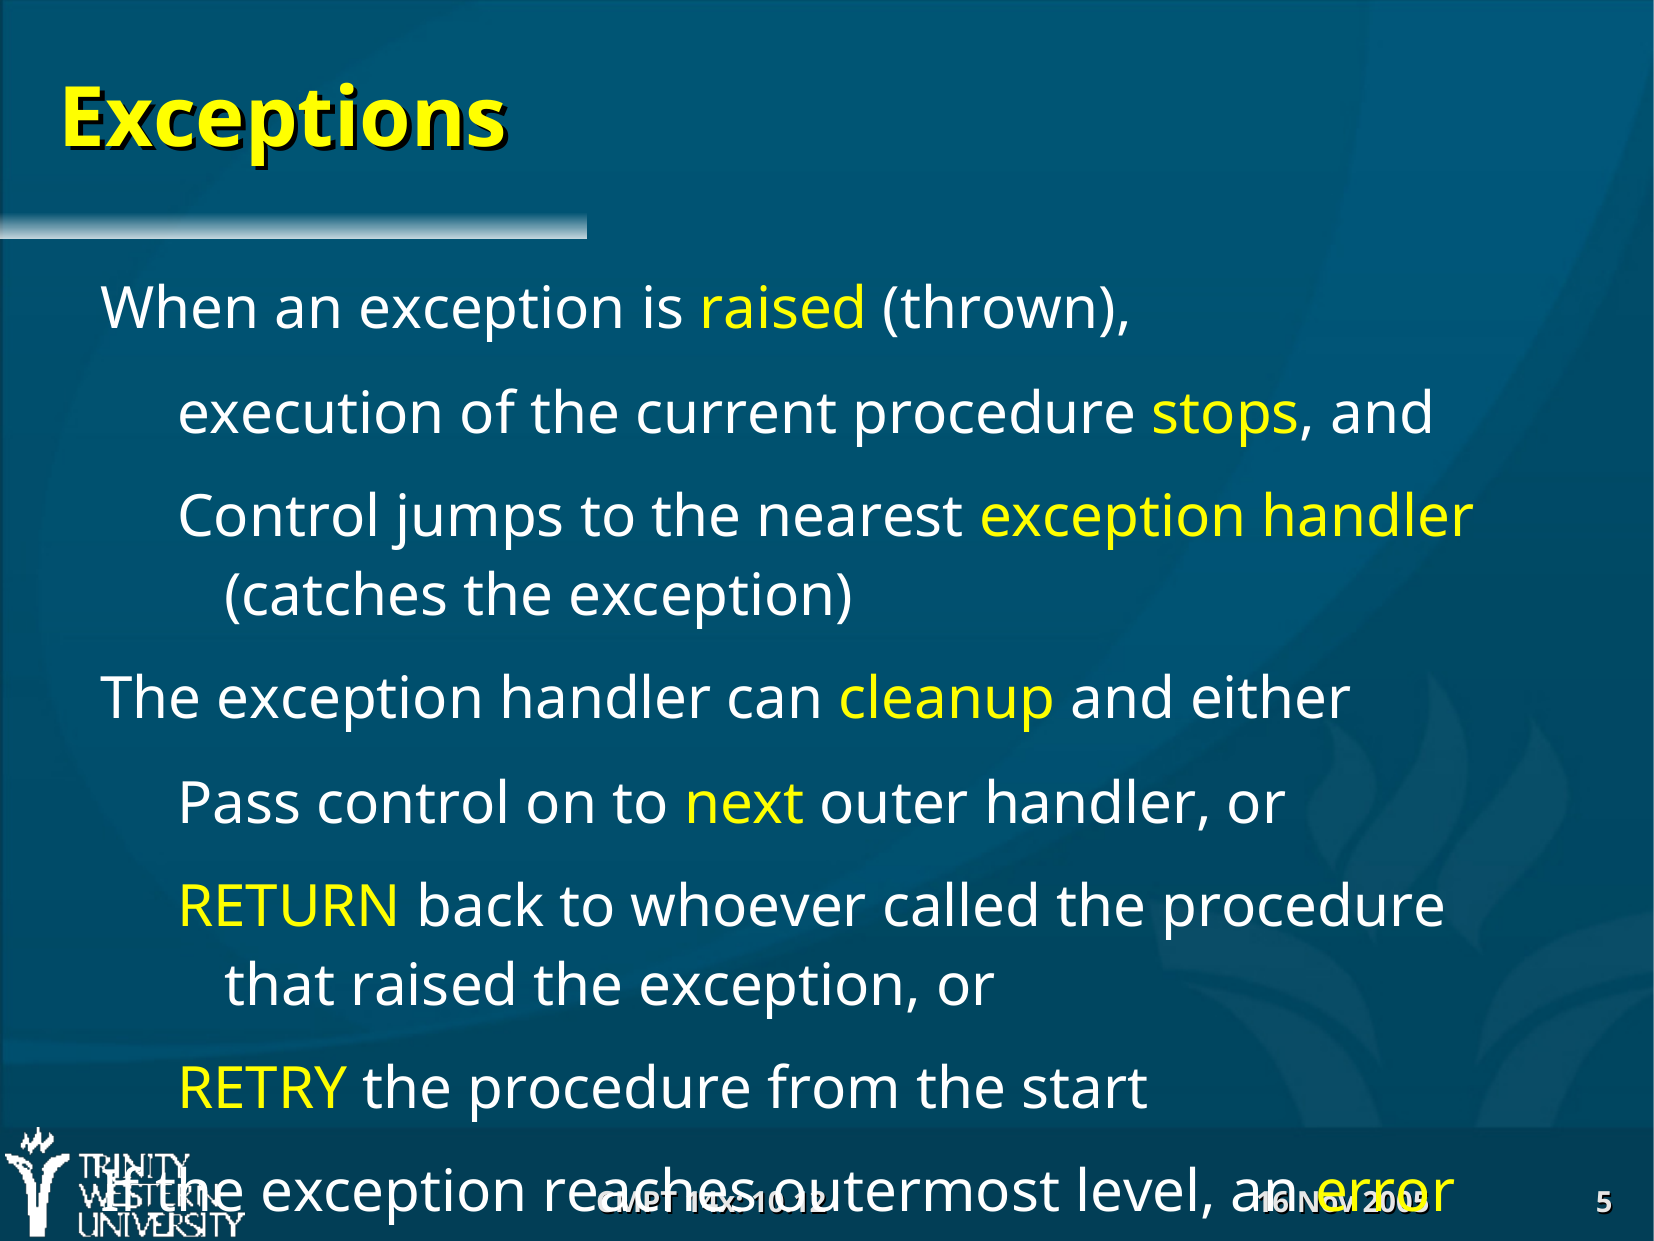

# Exceptions
When an exception is raised (thrown),
execution of the current procedure stops, and
Control jumps to the nearest exception handler (catches the exception)
The exception handler can cleanup and either
Pass control on to next outer handler, or
RETURN back to whoever called the procedure that raised the exception, or
RETRY the procedure from the start
If the exception reaches outermost level, an error message is automatically generated
CMPT 14x: 10.12
16 Nov 2005
5